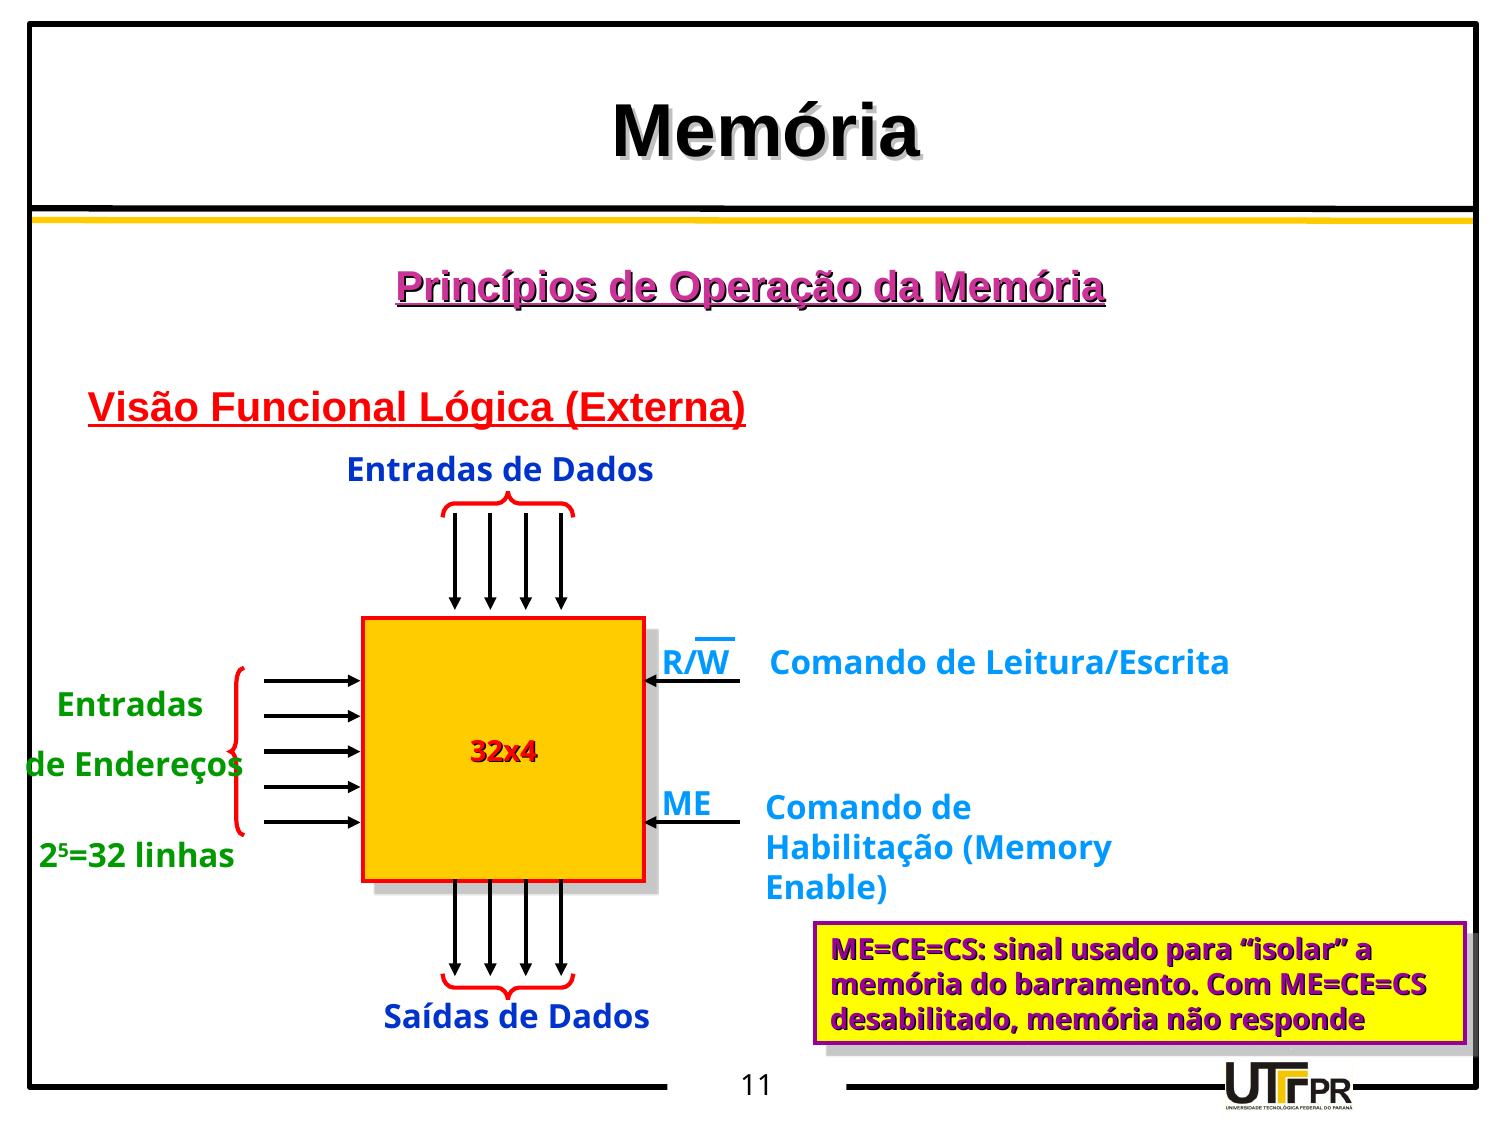

Memória
# Princípios de Operação da Memória
Visão Funcional Lógica (Externa)
Entradas de Dados
32x4
R/W
Comando de Leitura/Escrita
Entradas
de Endereços
ME
Comando de Habilitação (Memory Enable)
25=32 linhas
ME=CE=CS: sinal usado para “isolar” a memória do barramento. Com ME=CE=CS desabilitado, memória não responde
Saídas de Dados